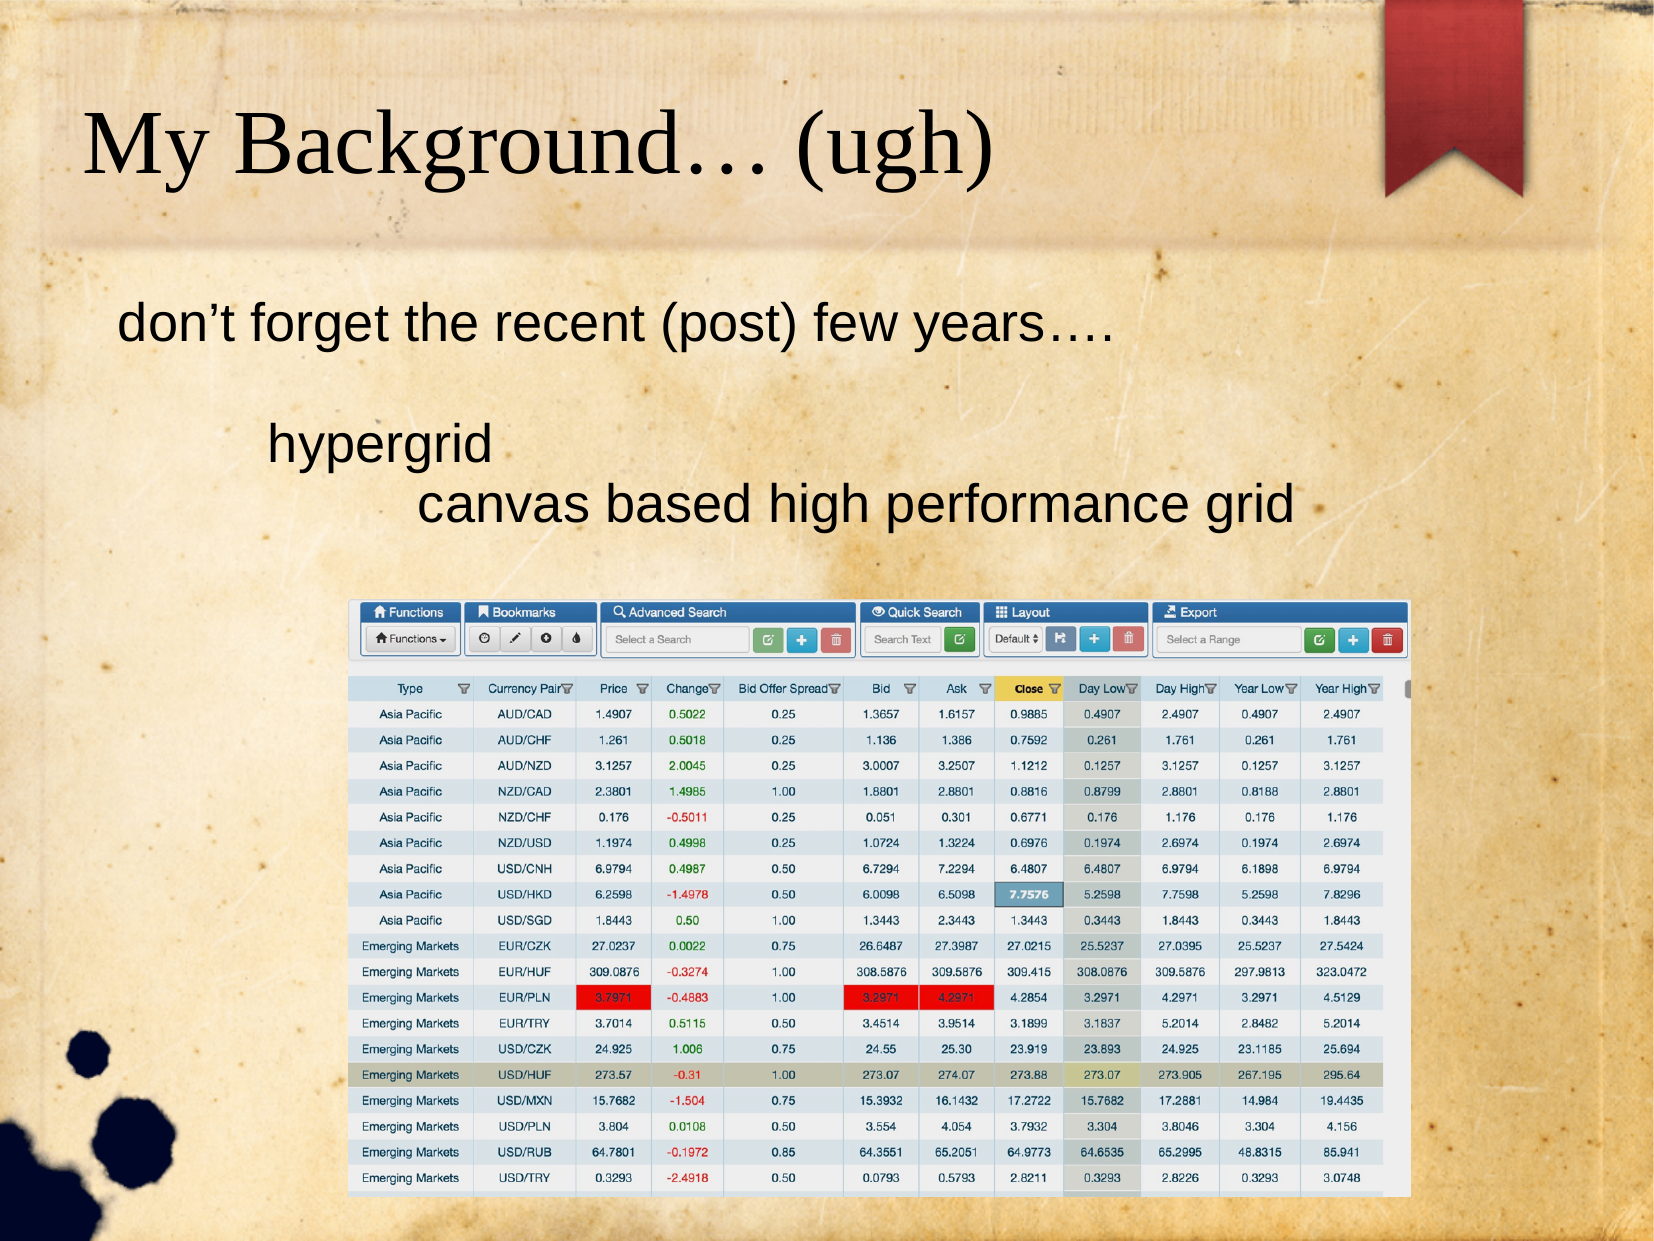

# My Background… (ugh)
don’t forget the recent (post) few years….
		hypergrid
				canvas based high performance grid